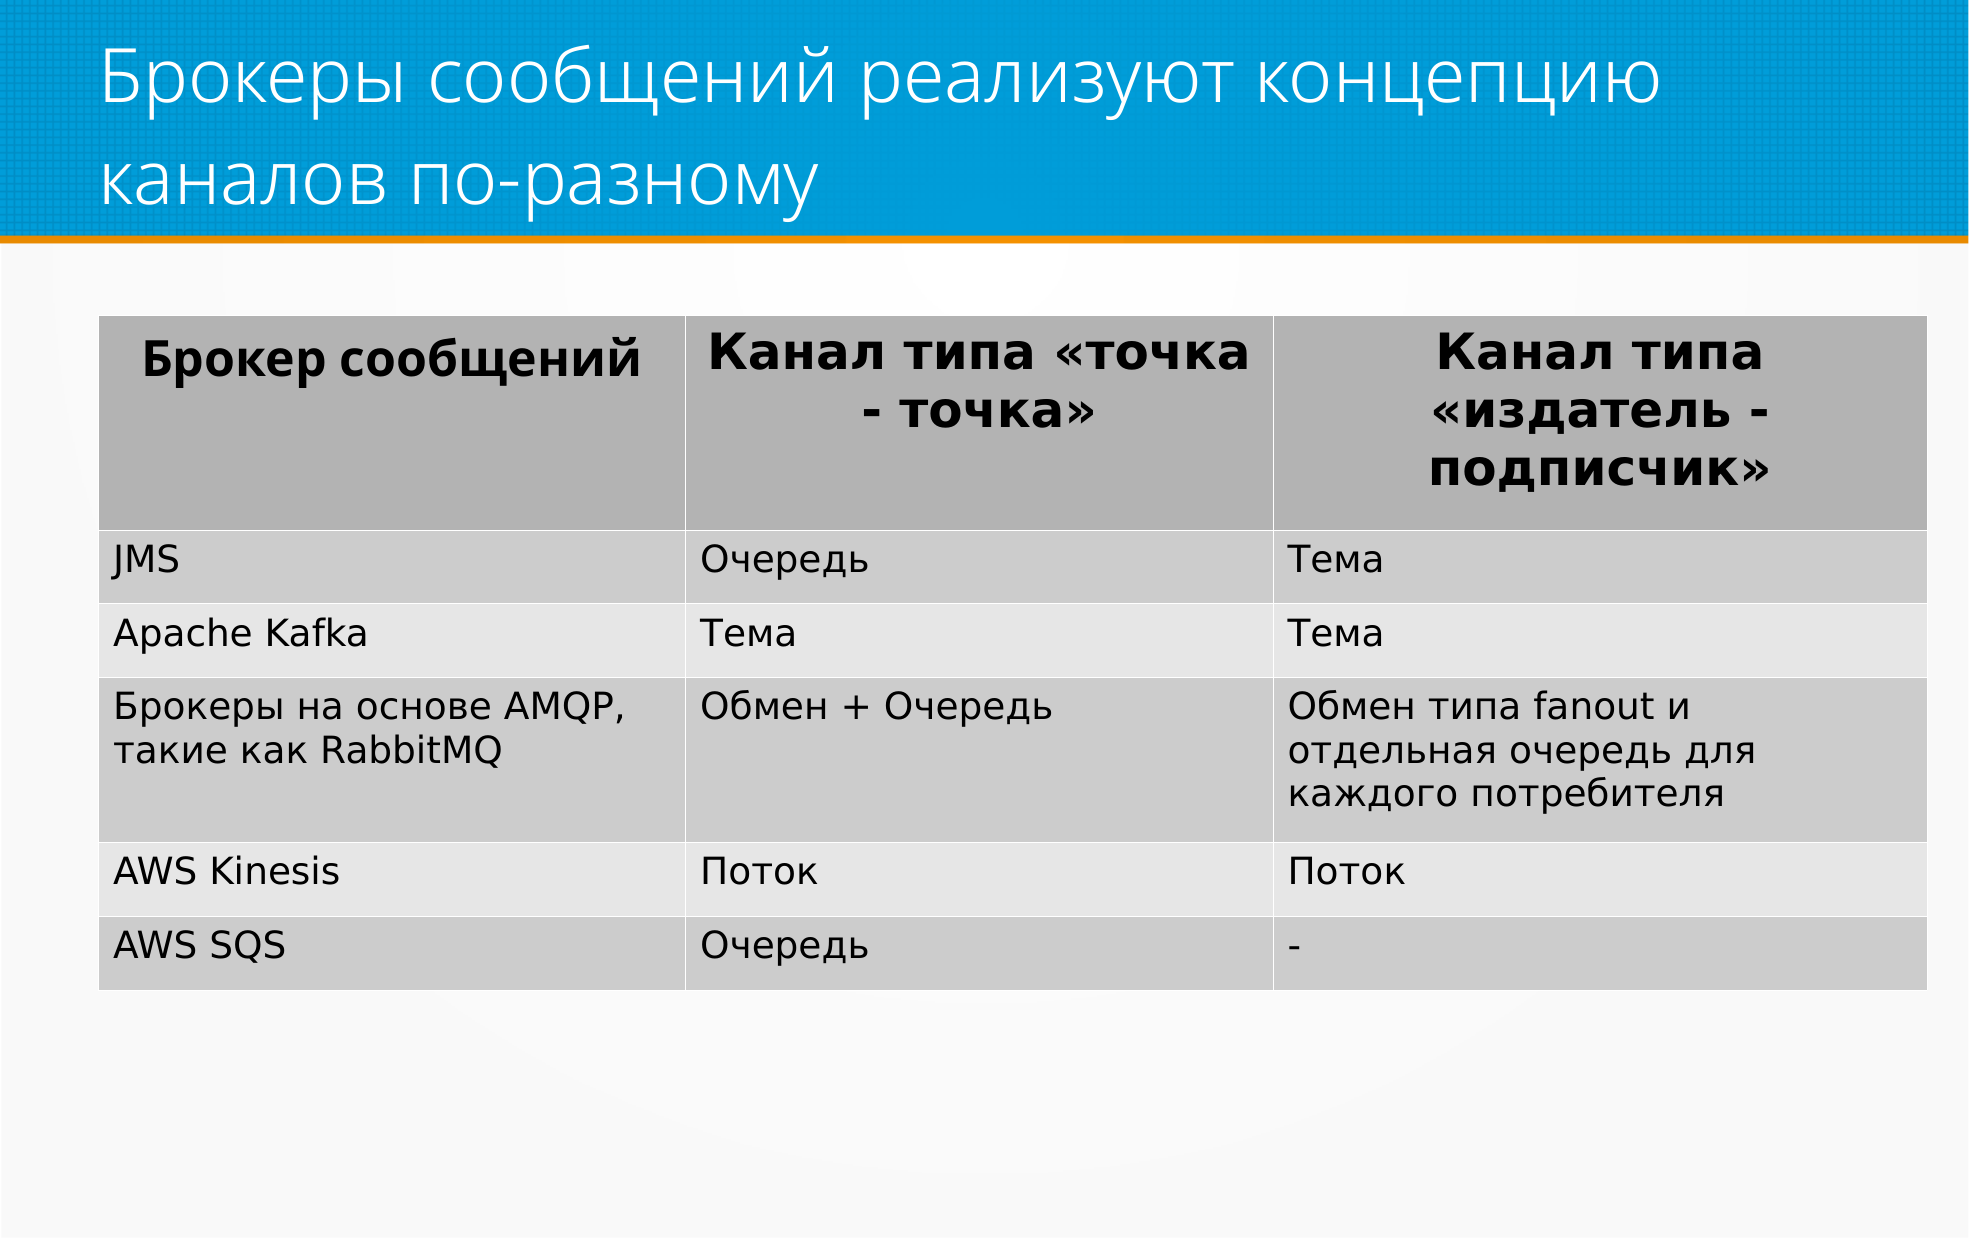

# Брокеры сообщений реализуют концепцию каналов по-разному
| Брокер сообщений | Канал типа «точка - точка» | Канал типа «издатель - подписчик» |
| --- | --- | --- |
| JMS | Очередь | Тема |
| Apache Kafka | Тема | Тема |
| Брокеры на основе AMQP, такие как RabbitMQ | Обмен + Очередь | Обмен типа fanout и отдельная очередь для каждого потребителя |
| AWS Kinesis | Поток | Поток |
| AWS SQS | Очередь | - |